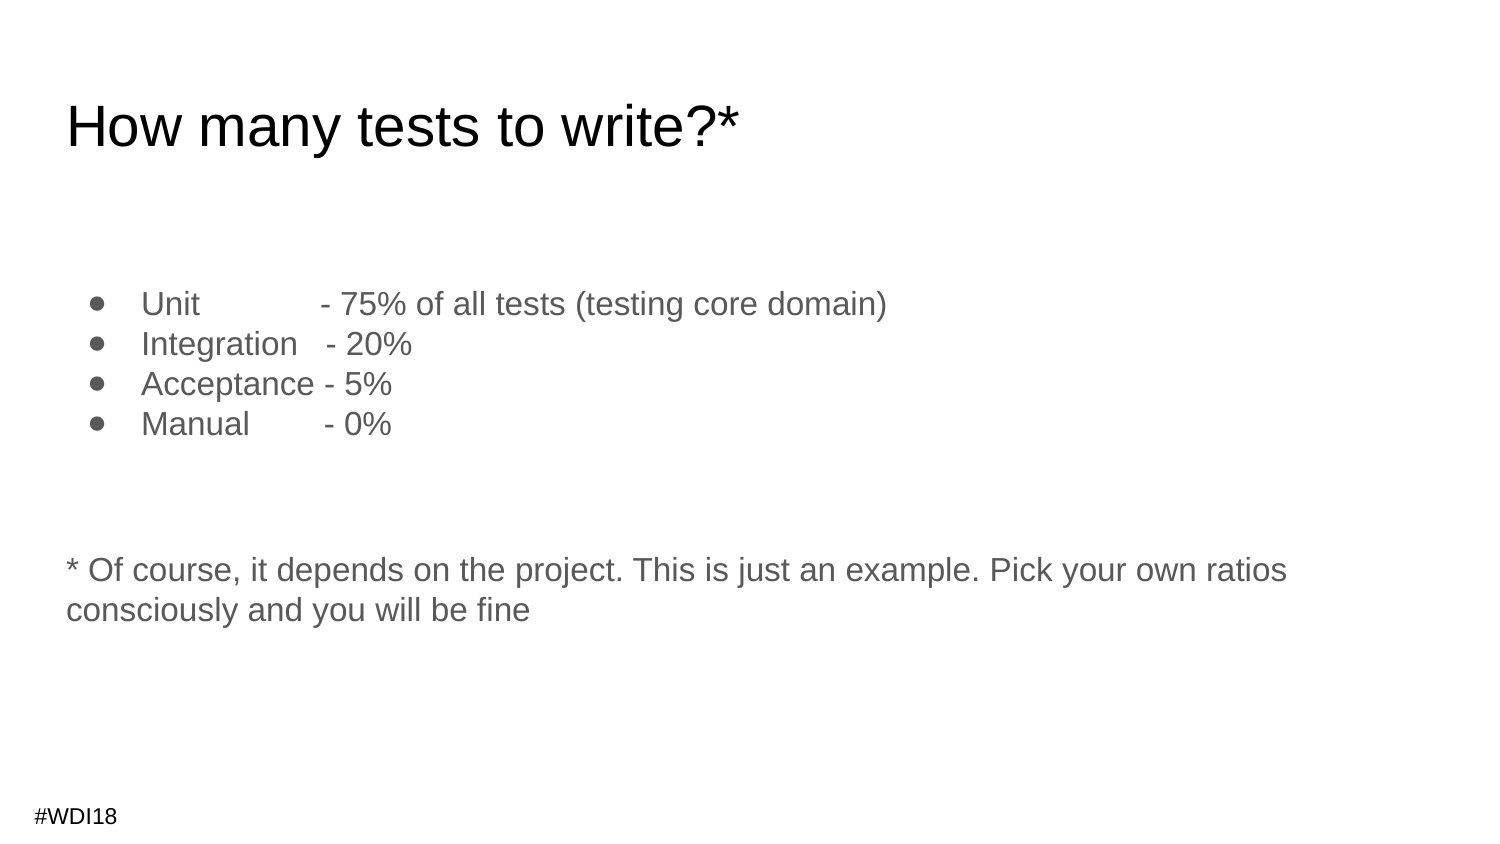

# How many tests to write?*
Unit - 75% of all tests (testing core domain)
Integration - 20%
Acceptance - 5%
Manual - 0%
* Of course, it depends on the project. This is just an example. Pick your own ratios consciously and you will be fine
 #WDI18